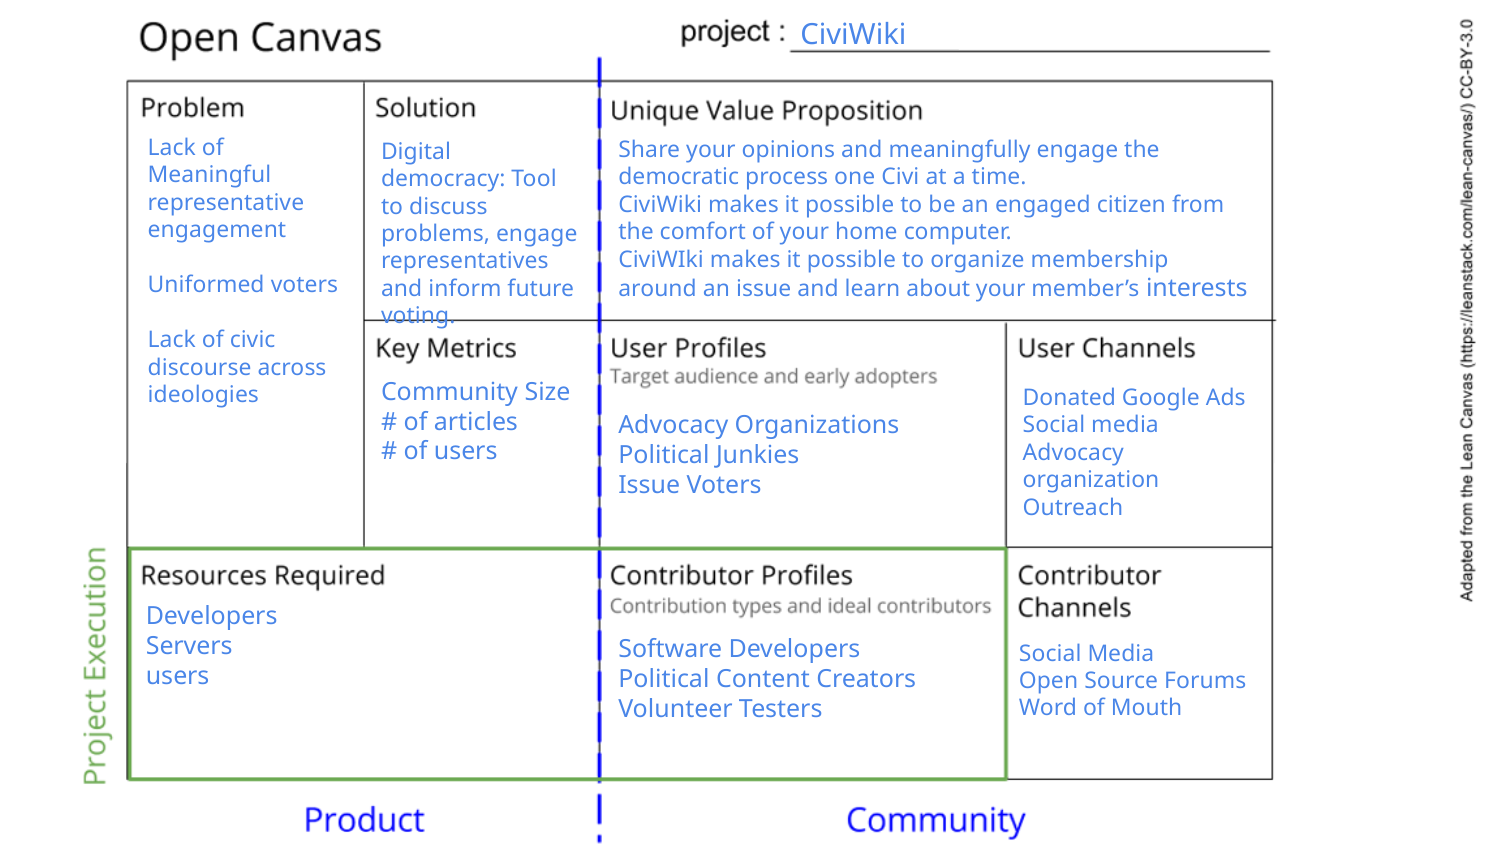

CiviWiki
Lack of Meaningful representative engagement
Uniformed voters
Lack of civic discourse across ideologies
Share your opinions and meaningfully engage the democratic process one Civi at a time.
CiviWiki makes it possible to be an engaged citizen from the comfort of your home computer.
CiviWIki makes it possible to organize membership around an issue and learn about your member’s interests
Digital democracy: Tool to discuss problems, engage representatives and inform future voting.
Community Size
# of articles
# of users
Donated Google Ads
Social media
Advocacy organization Outreach
Advocacy Organizations
Political Junkies
Issue Voters
Developers
Servers
users
Software Developers
Political Content Creators
Volunteer Testers
Social Media
Open Source Forums
Word of Mouth